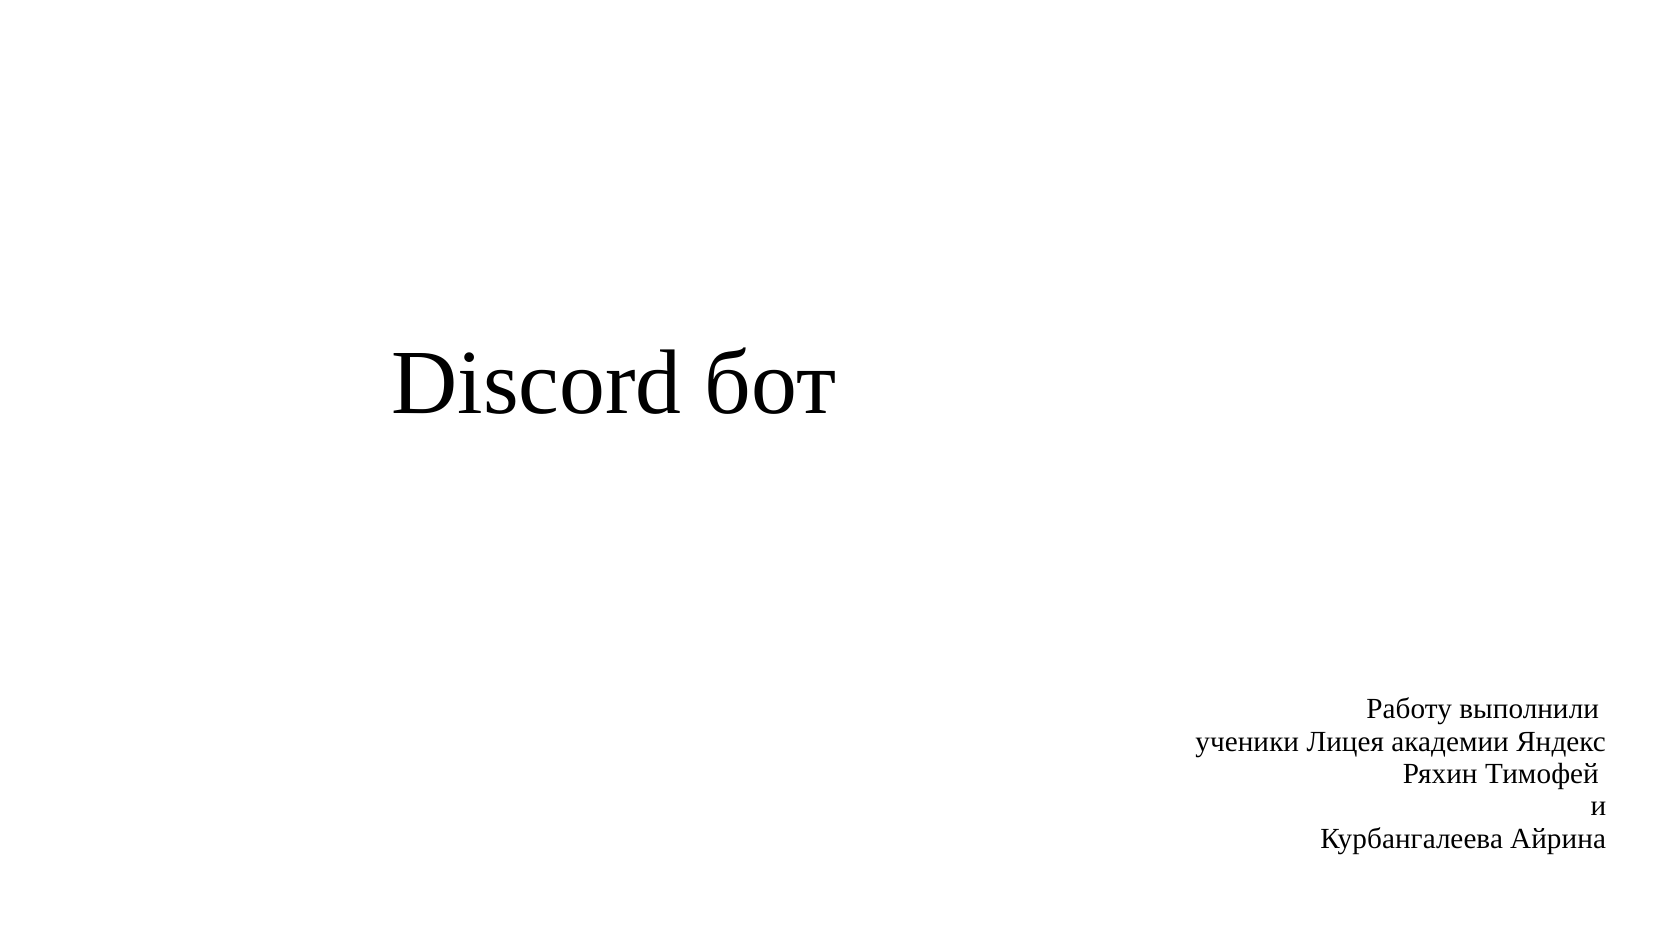

# Discord бот
Работу выполнили
ученики Лицея академии Яндекс Ряхин Тимофей
и
 Курбангалеева Айрина